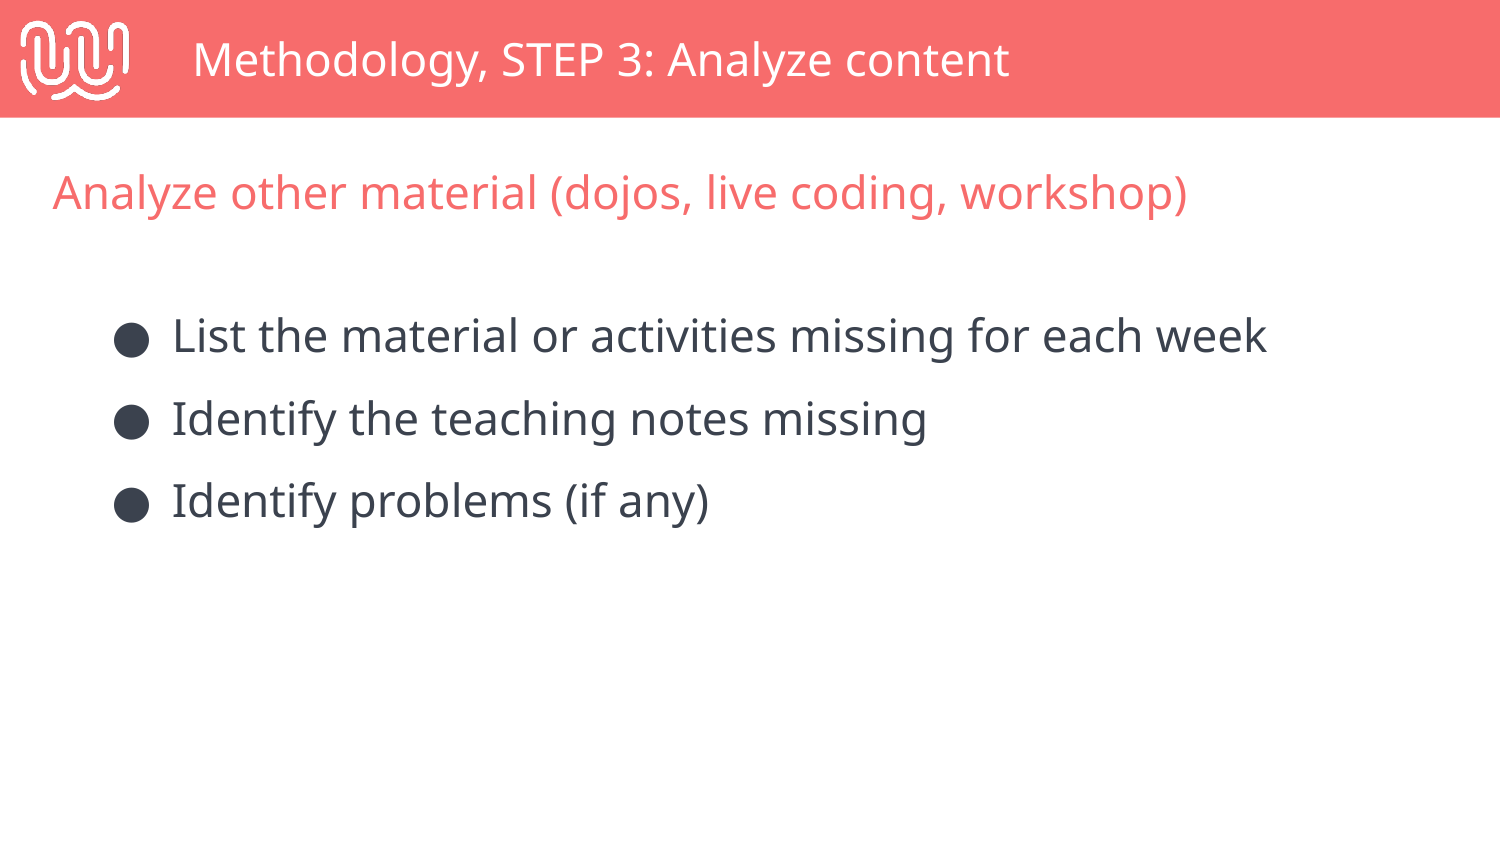

# Methodology, STEP 3: Analyze content
Analyze other material (dojos, live coding, workshop)
List the material or activities missing for each week
Identify the teaching notes missing
Identify problems (if any)